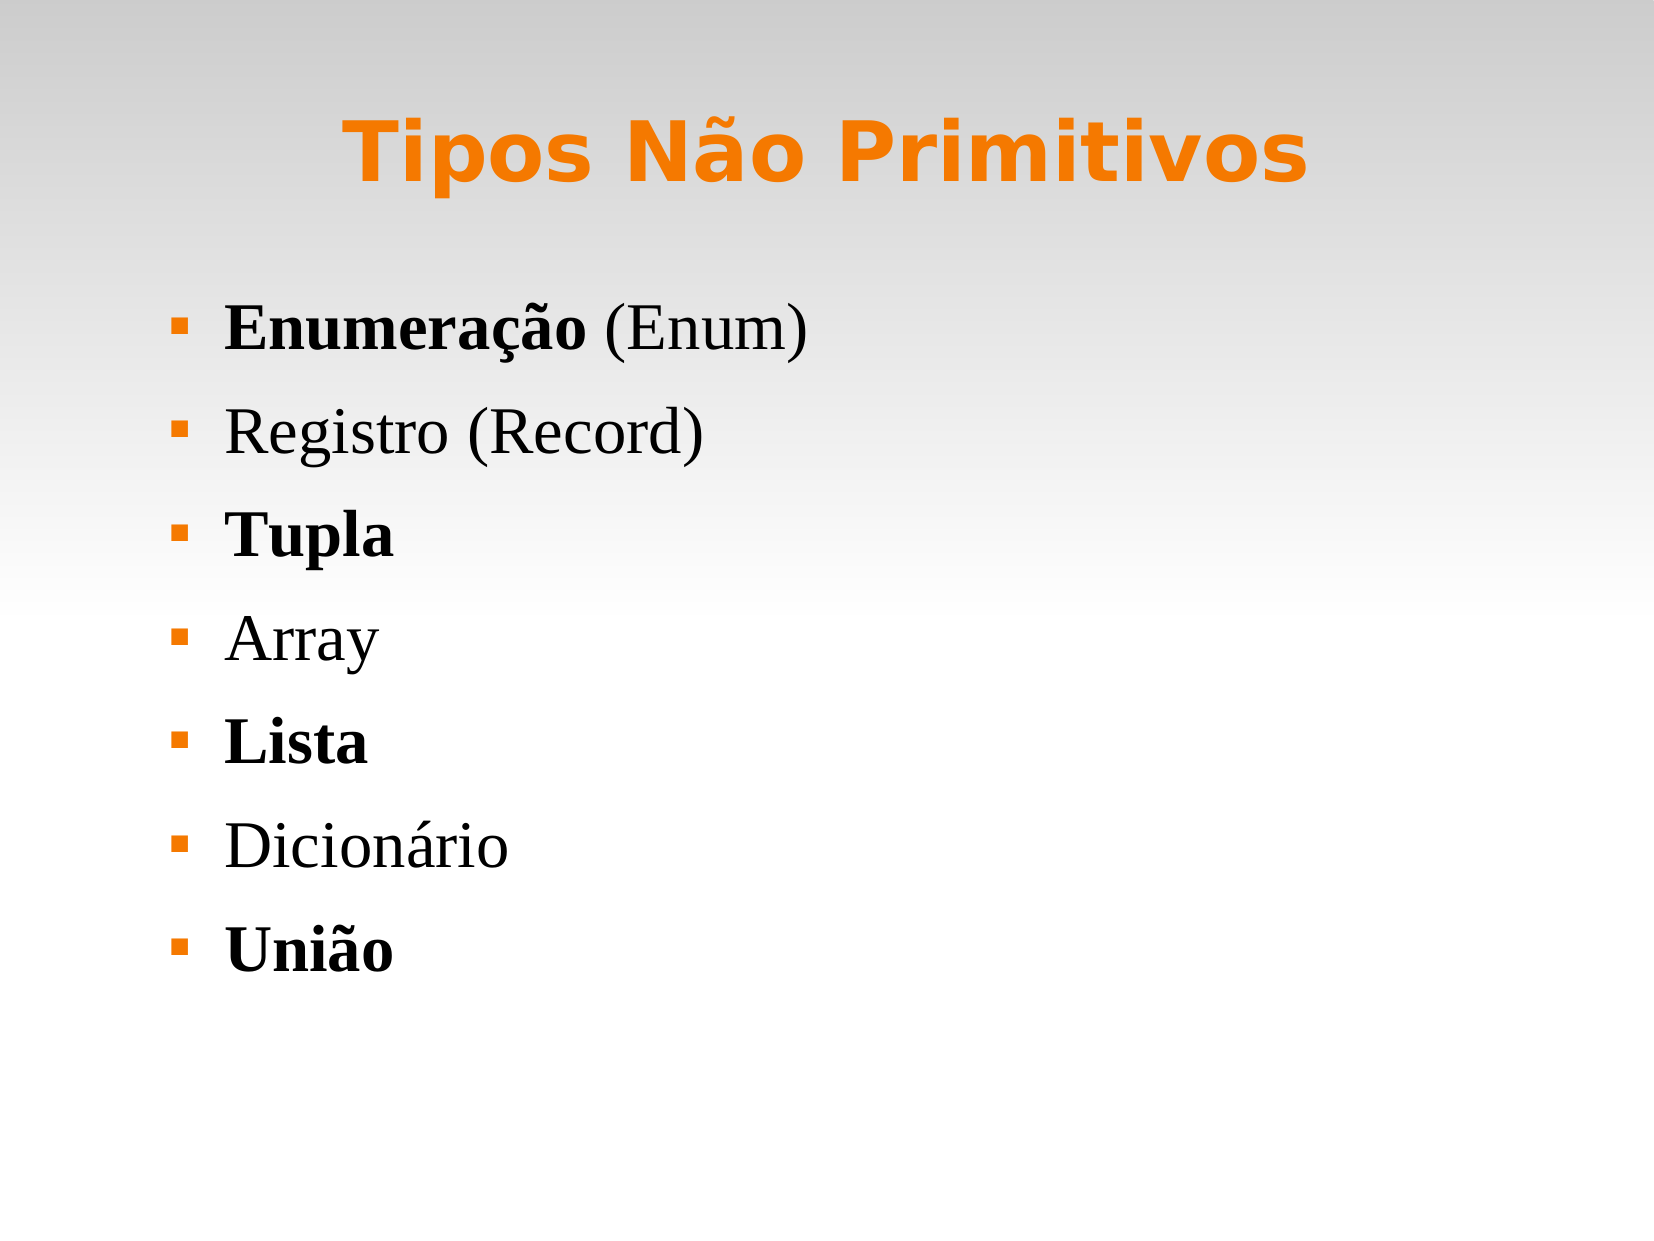

# Tipos Não Primitivos
Enumeração (Enum)
Registro (Record)
Tupla
Array
Lista
Dicionário
União